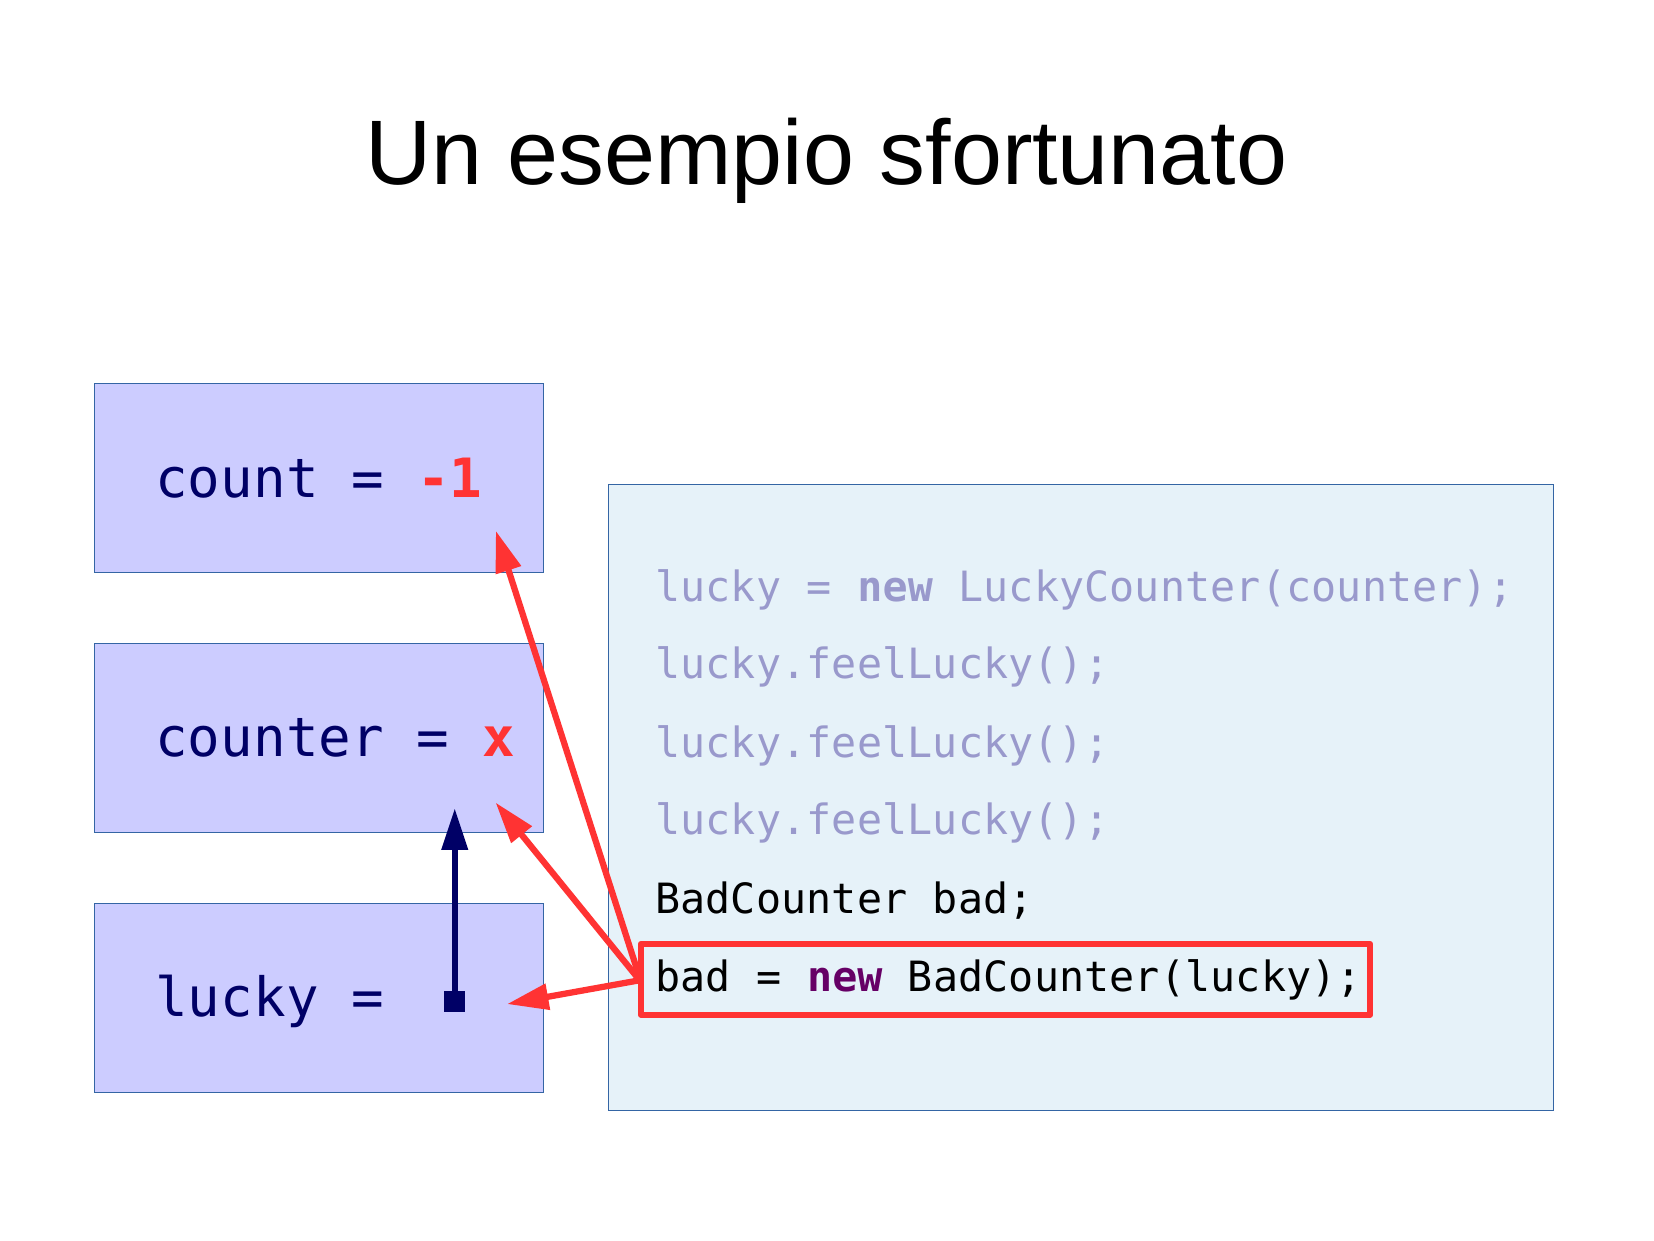

# Un esempio sfortunato
count = -1
lucky = new LuckyCounter(counter);
lucky.feelLucky();
lucky.feelLucky();
lucky.feelLucky();
BadCounter bad;
bad = new BadCounter(lucky);
 counter = x
lucky =